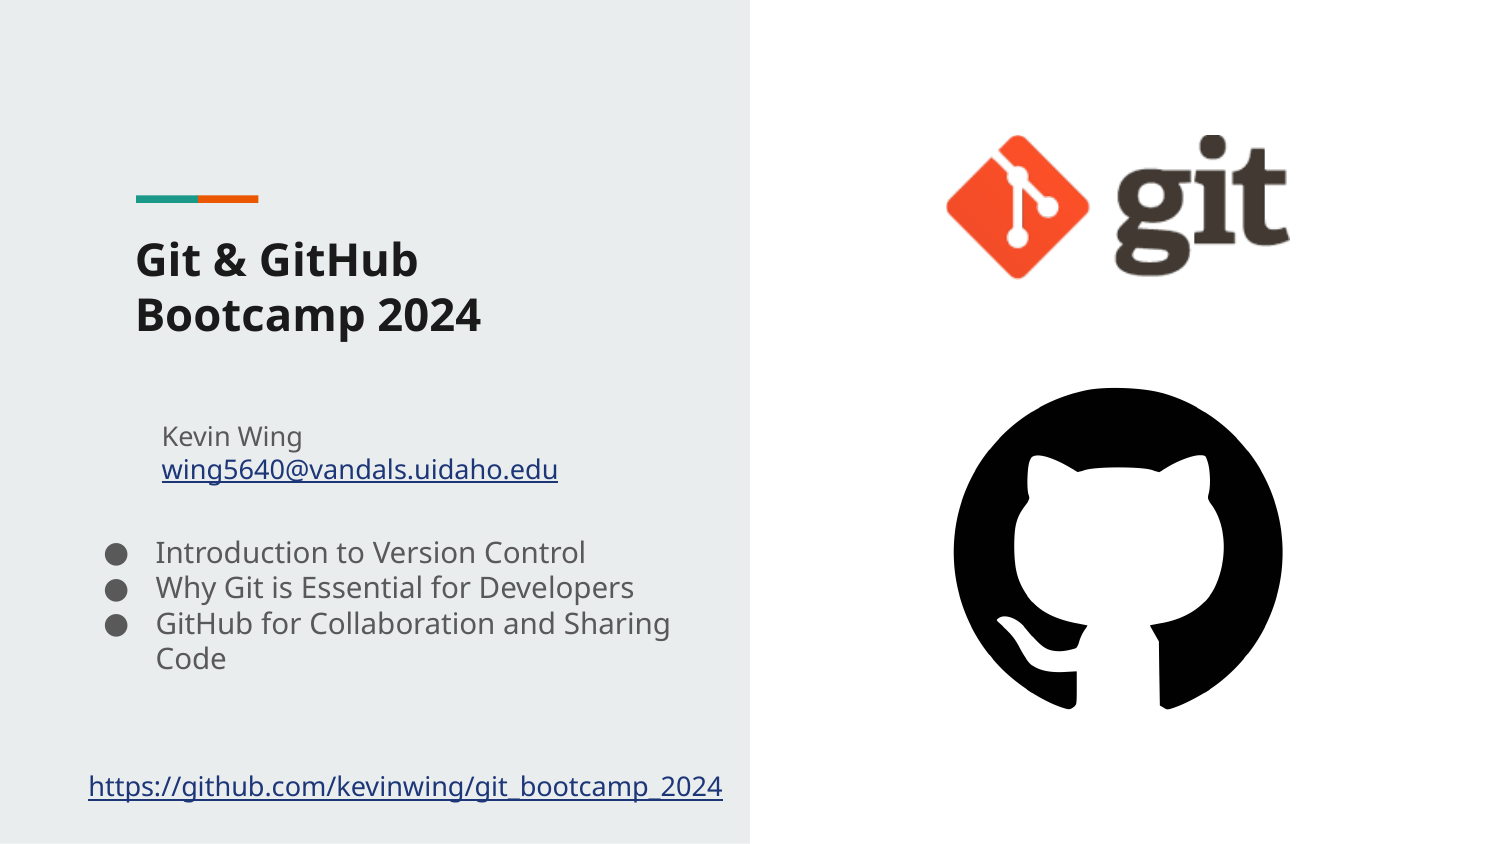

# Git & GitHub Bootcamp 2024
Kevin Wing
wing5640@vandals.uidaho.edu
Introduction to Version Control
Why Git is Essential for Developers
GitHub for Collaboration and Sharing Code
https://github.com/kevinwing/git_bootcamp_2024